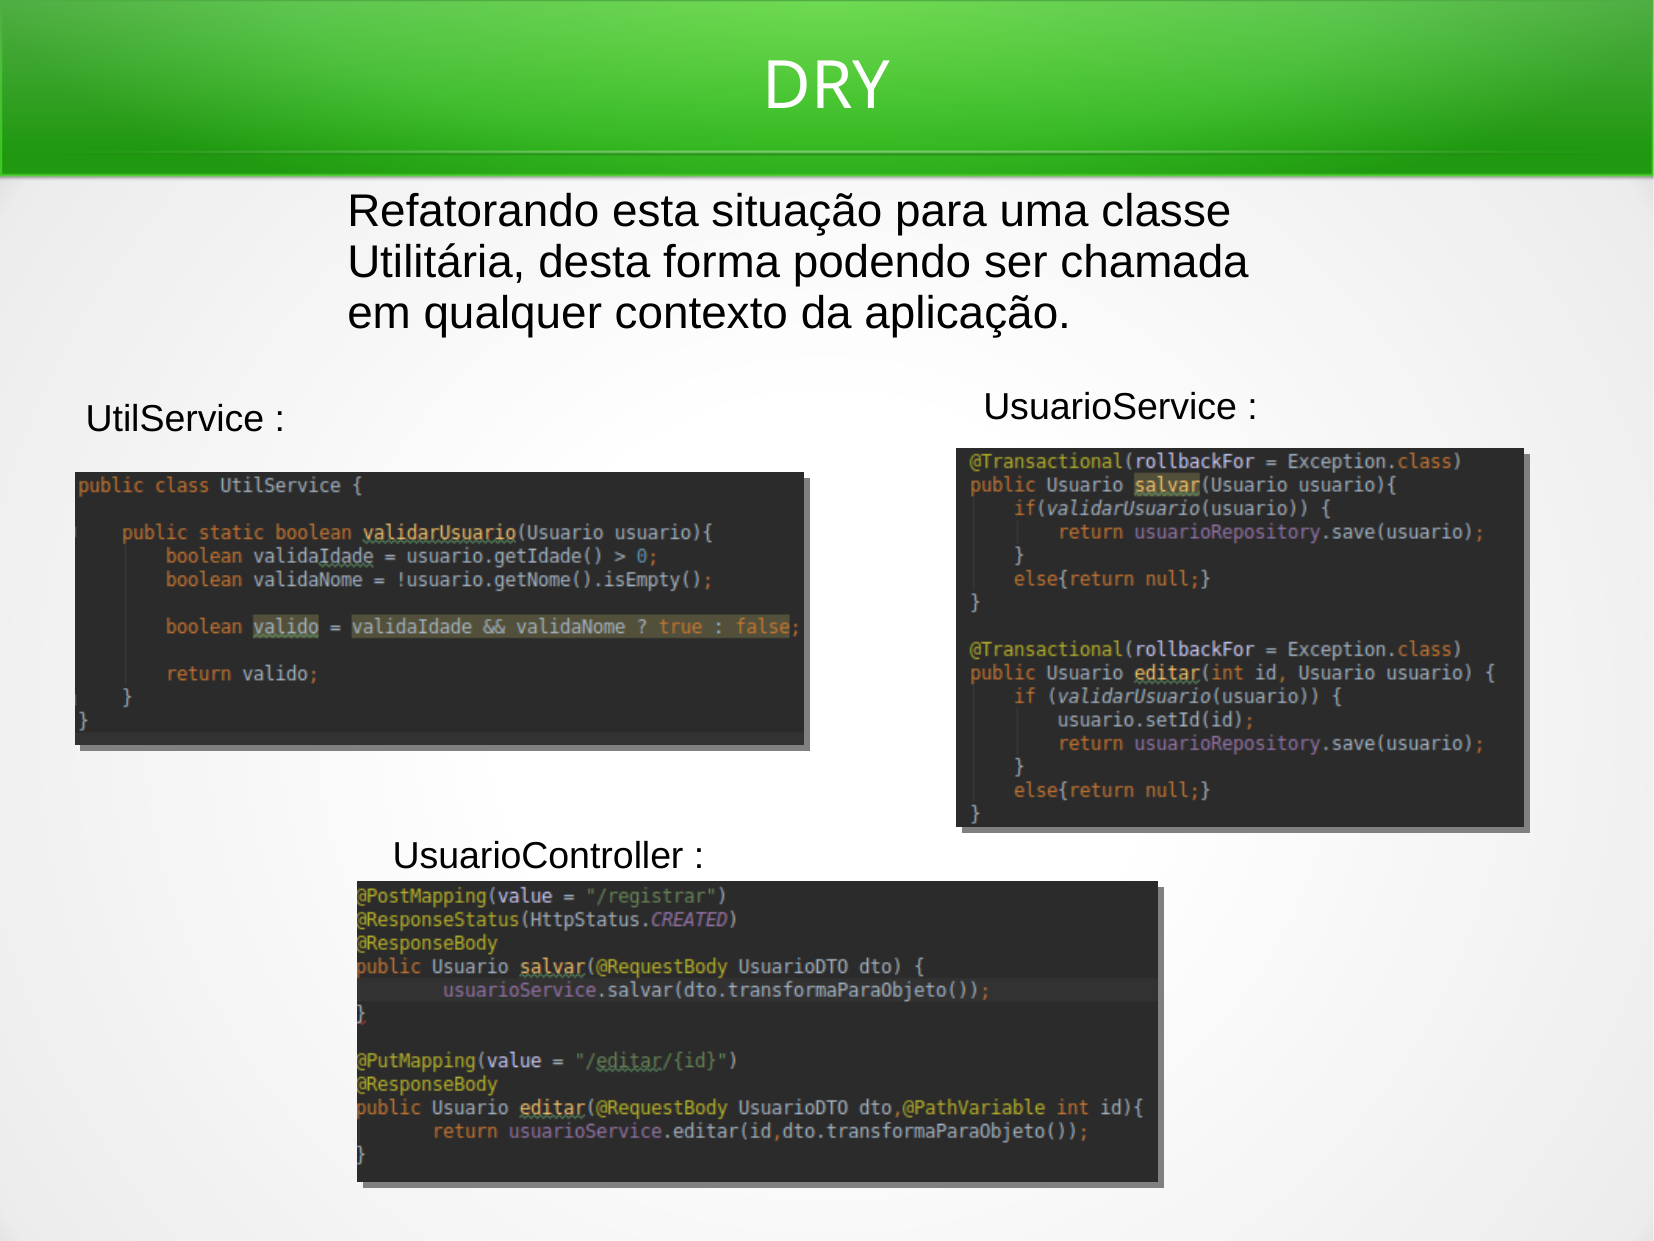

# DRY
Refatorando esta situação para uma classe
Utilitária, desta forma podendo ser chamada
em qualquer contexto da aplicação.
UsuarioService :
UtilService :
UsuarioController :